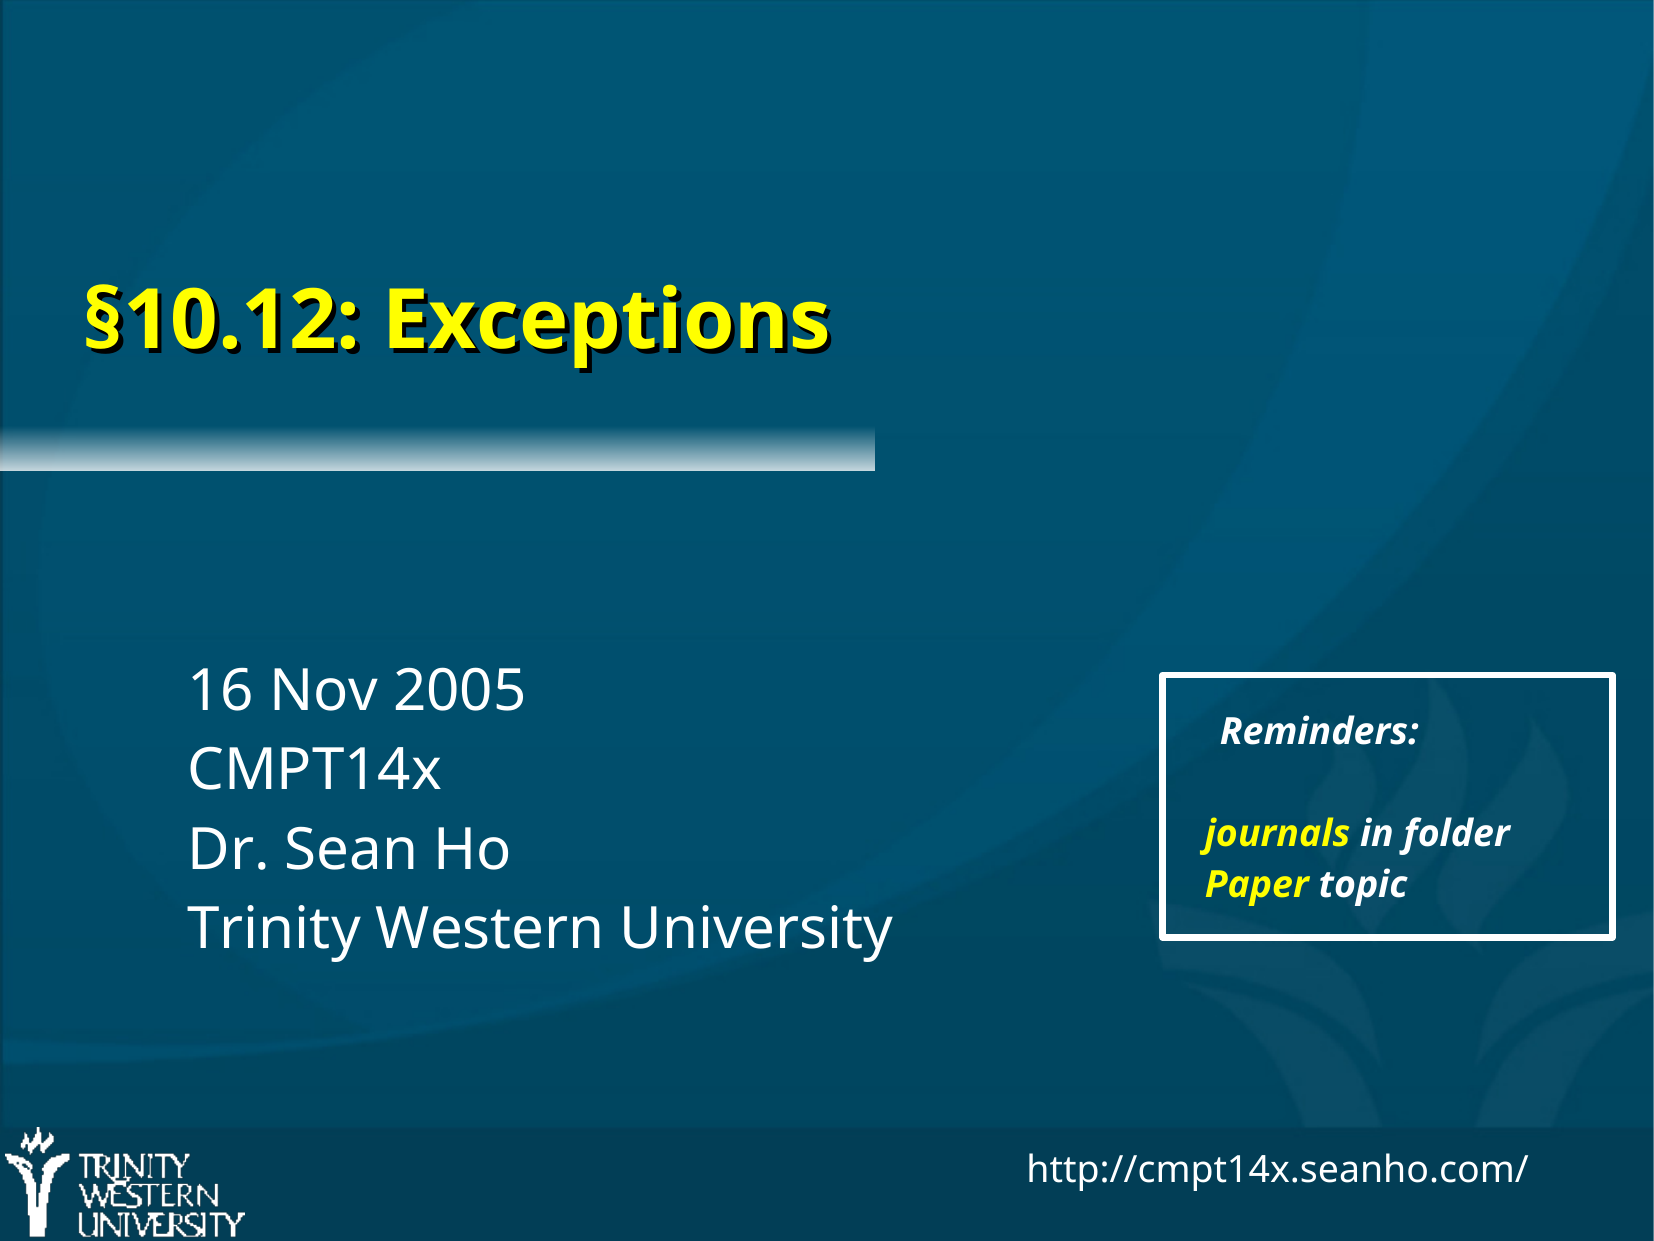

# §10.12: Exceptions
16 Nov 2005
CMPT14x
Dr. Sean Ho
Trinity Western University
Reminders:
journals in folder
Paper topic
http://cmpt14x.seanho.com/